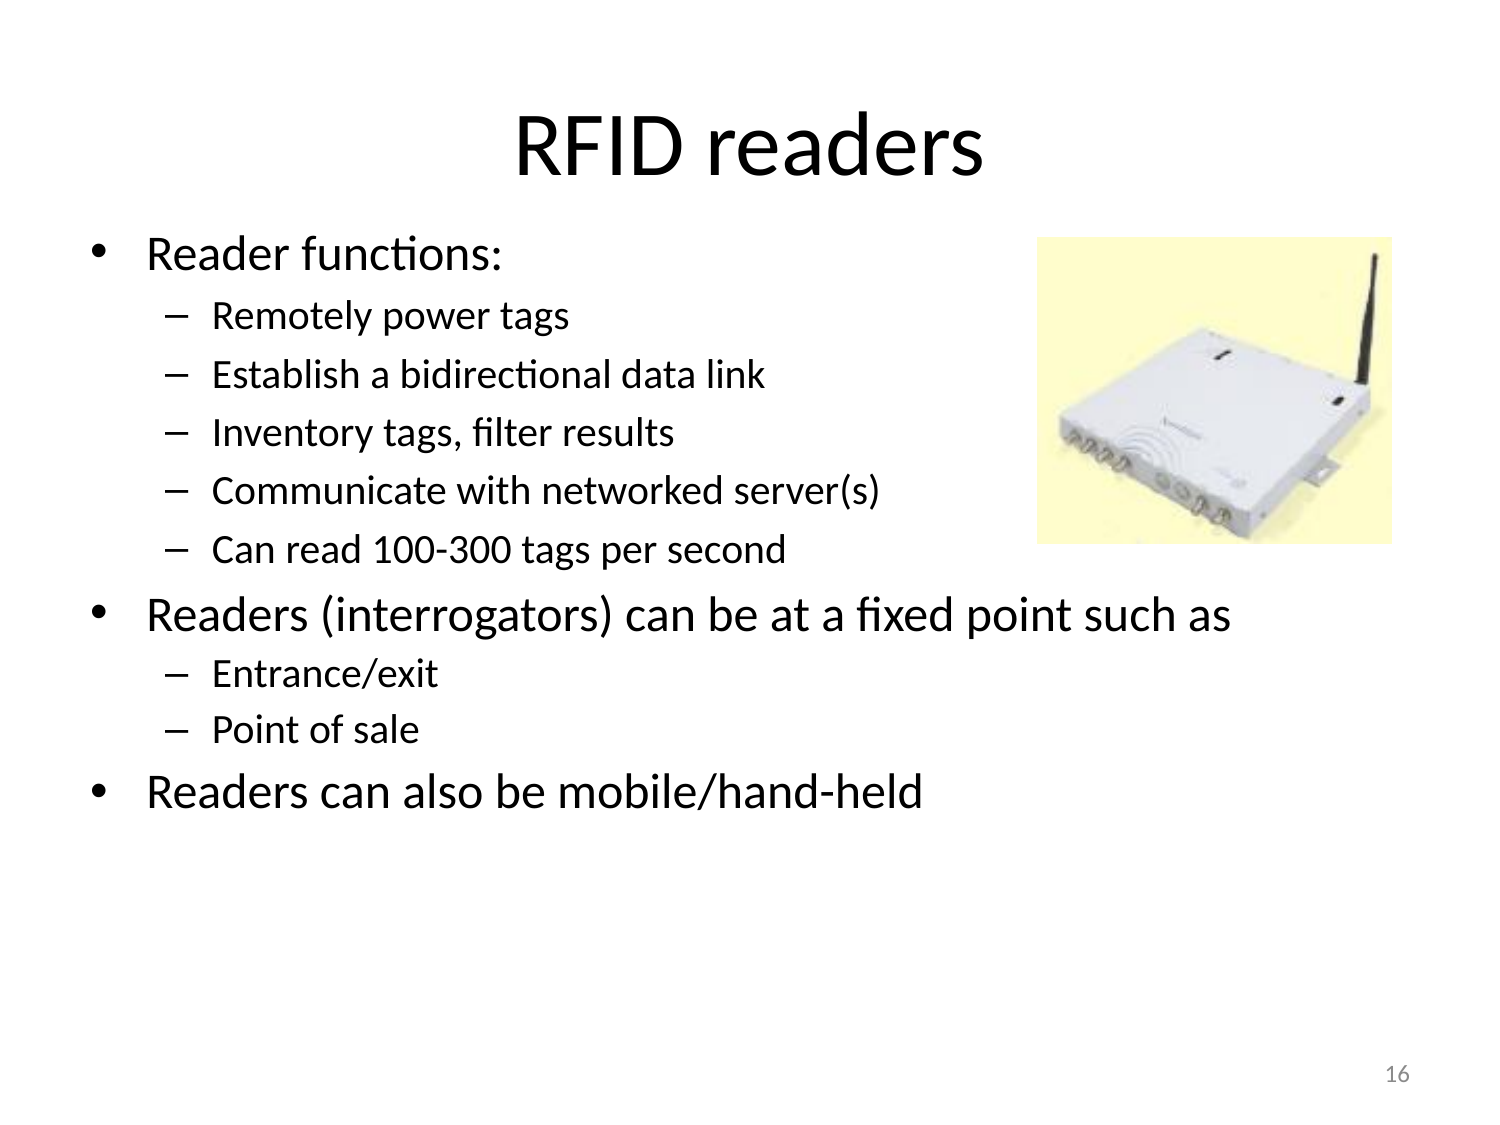

# RFID readers
Reader functions:
Remotely power tags
Establish a bidirectional data link
Inventory tags, filter results
Communicate with networked server(s)
Can read 100-300 tags per second
Readers (interrogators) can be at a fixed point such as
Entrance/exit
Point of sale
Readers can also be mobile/hand-held